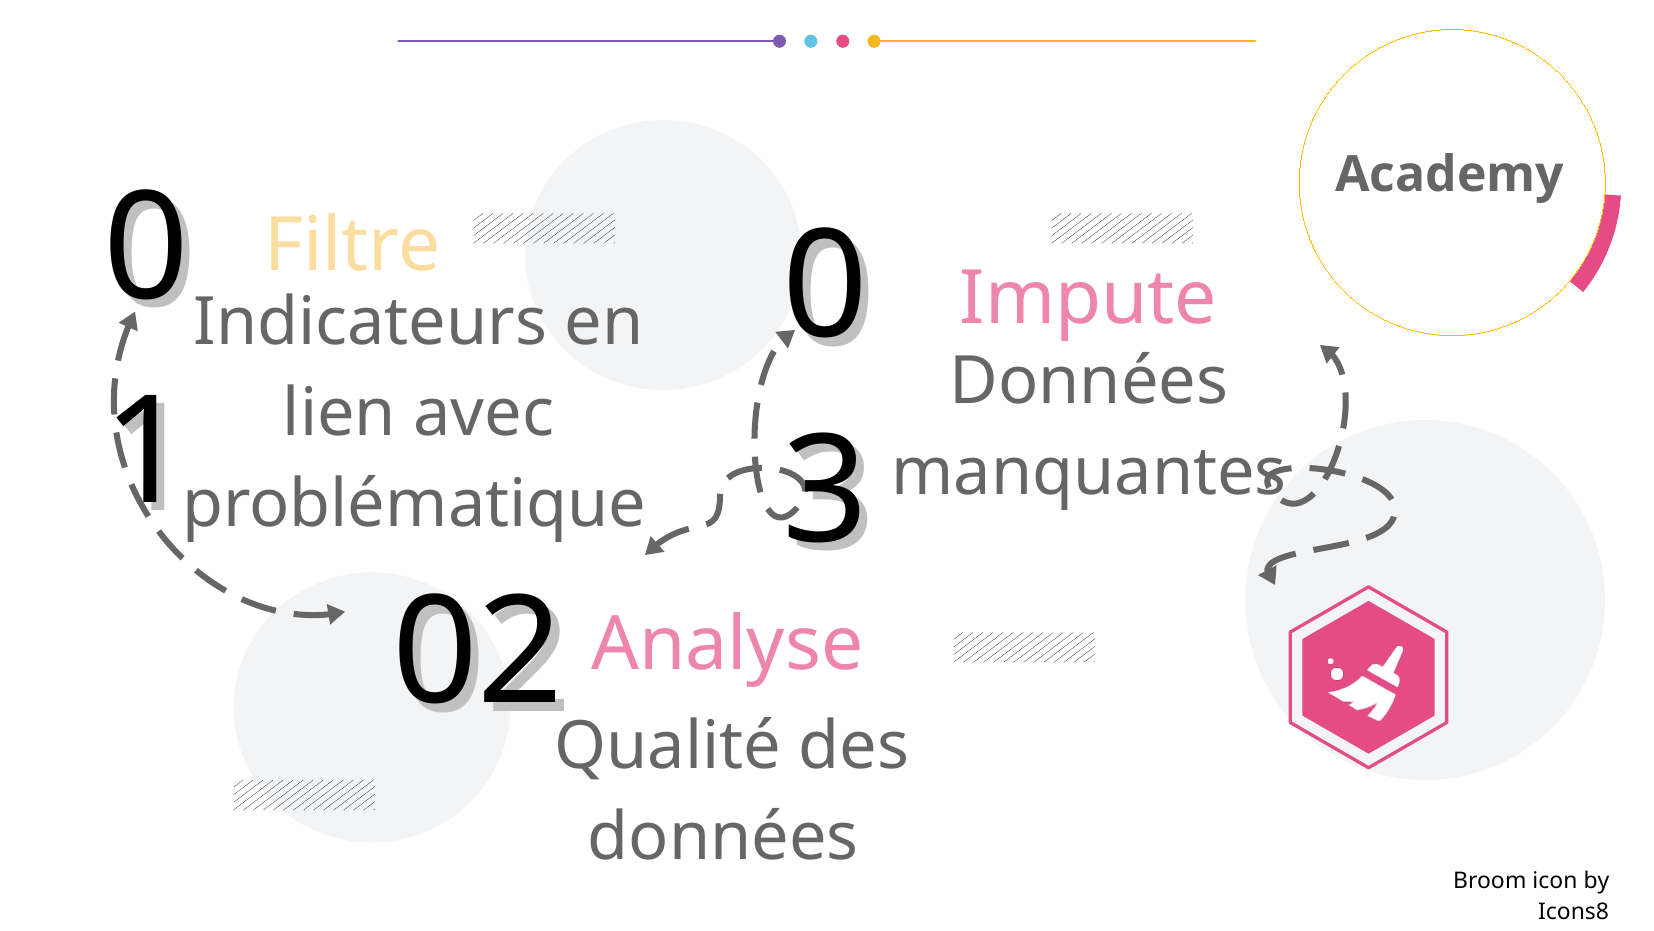

Academy
01
03
Filtre
Impute
Indicateurs en lien avec problématique
Données manquantes
02
Analyse
Qualité des données
Broom icon by Icons8